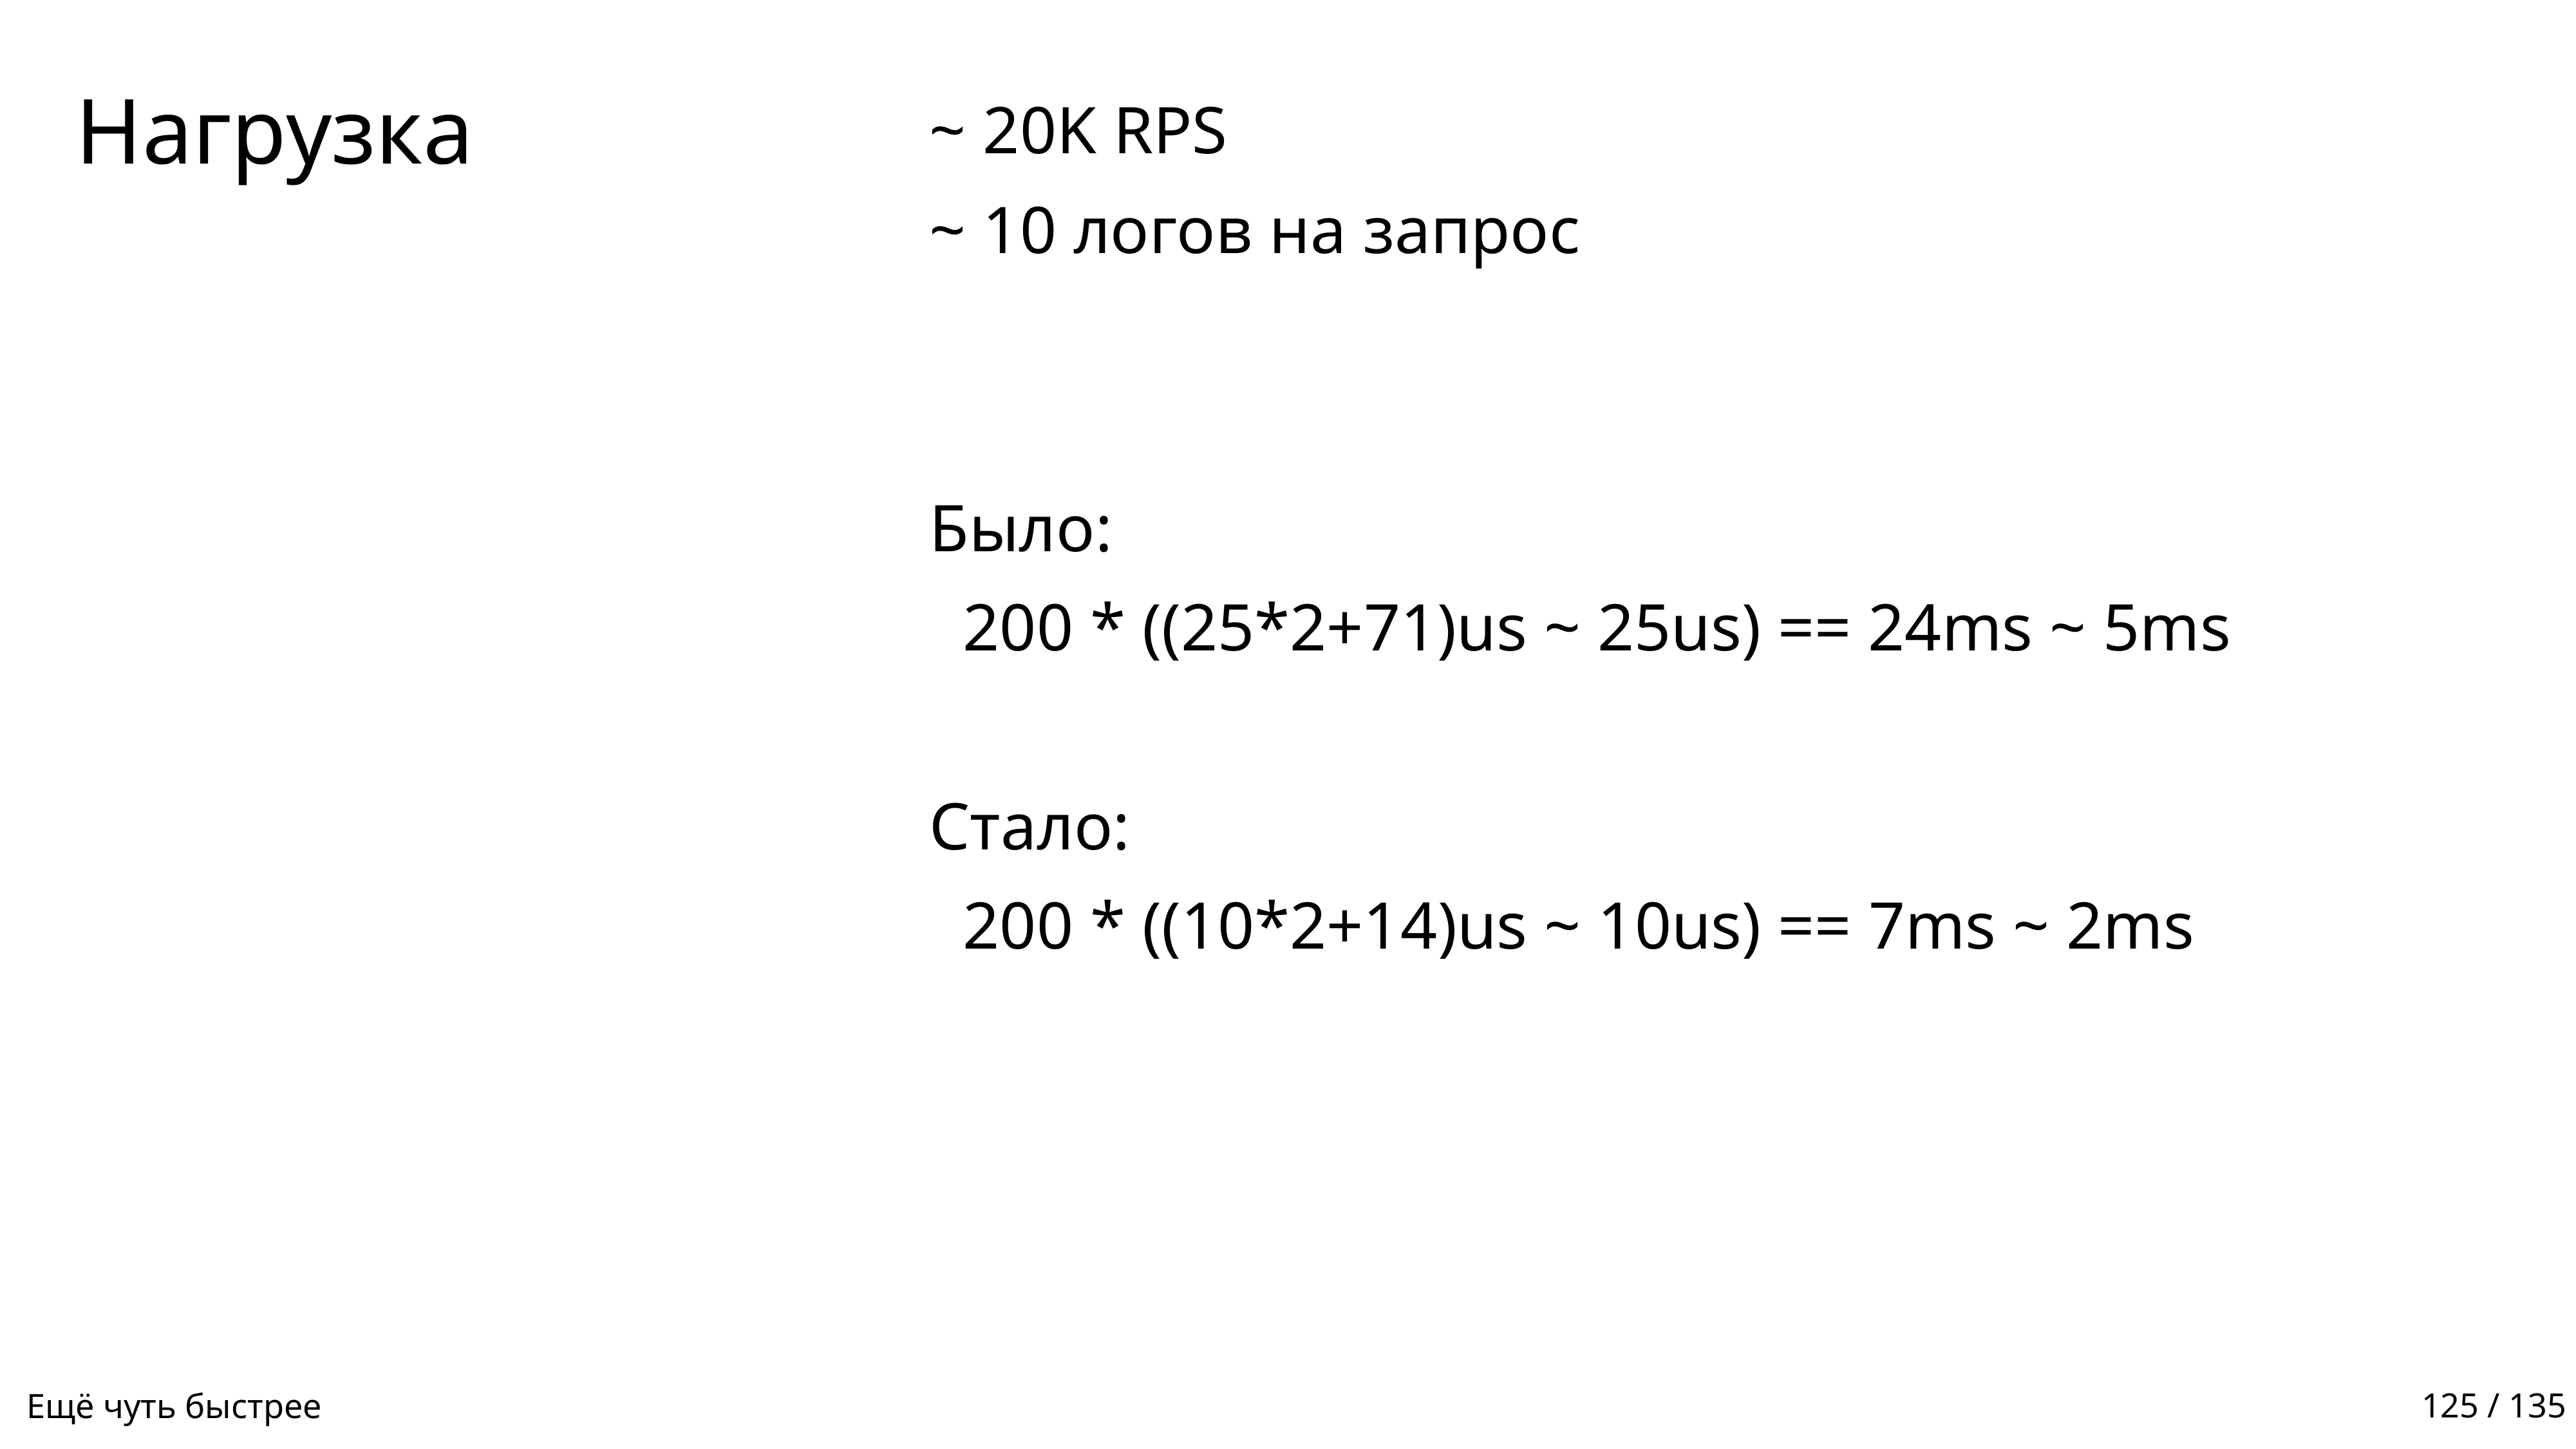

# Нагрузка
~ 20K RPS
~ 10 логов на запрос
Было:
 200 * ((25*2+71)us ~ 25us) == 24ms ~ 5ms
Стало:
 200 * ((10*2+14)us ~ 10us) == 7ms ~ 2ms
Ещё чуть быстрее